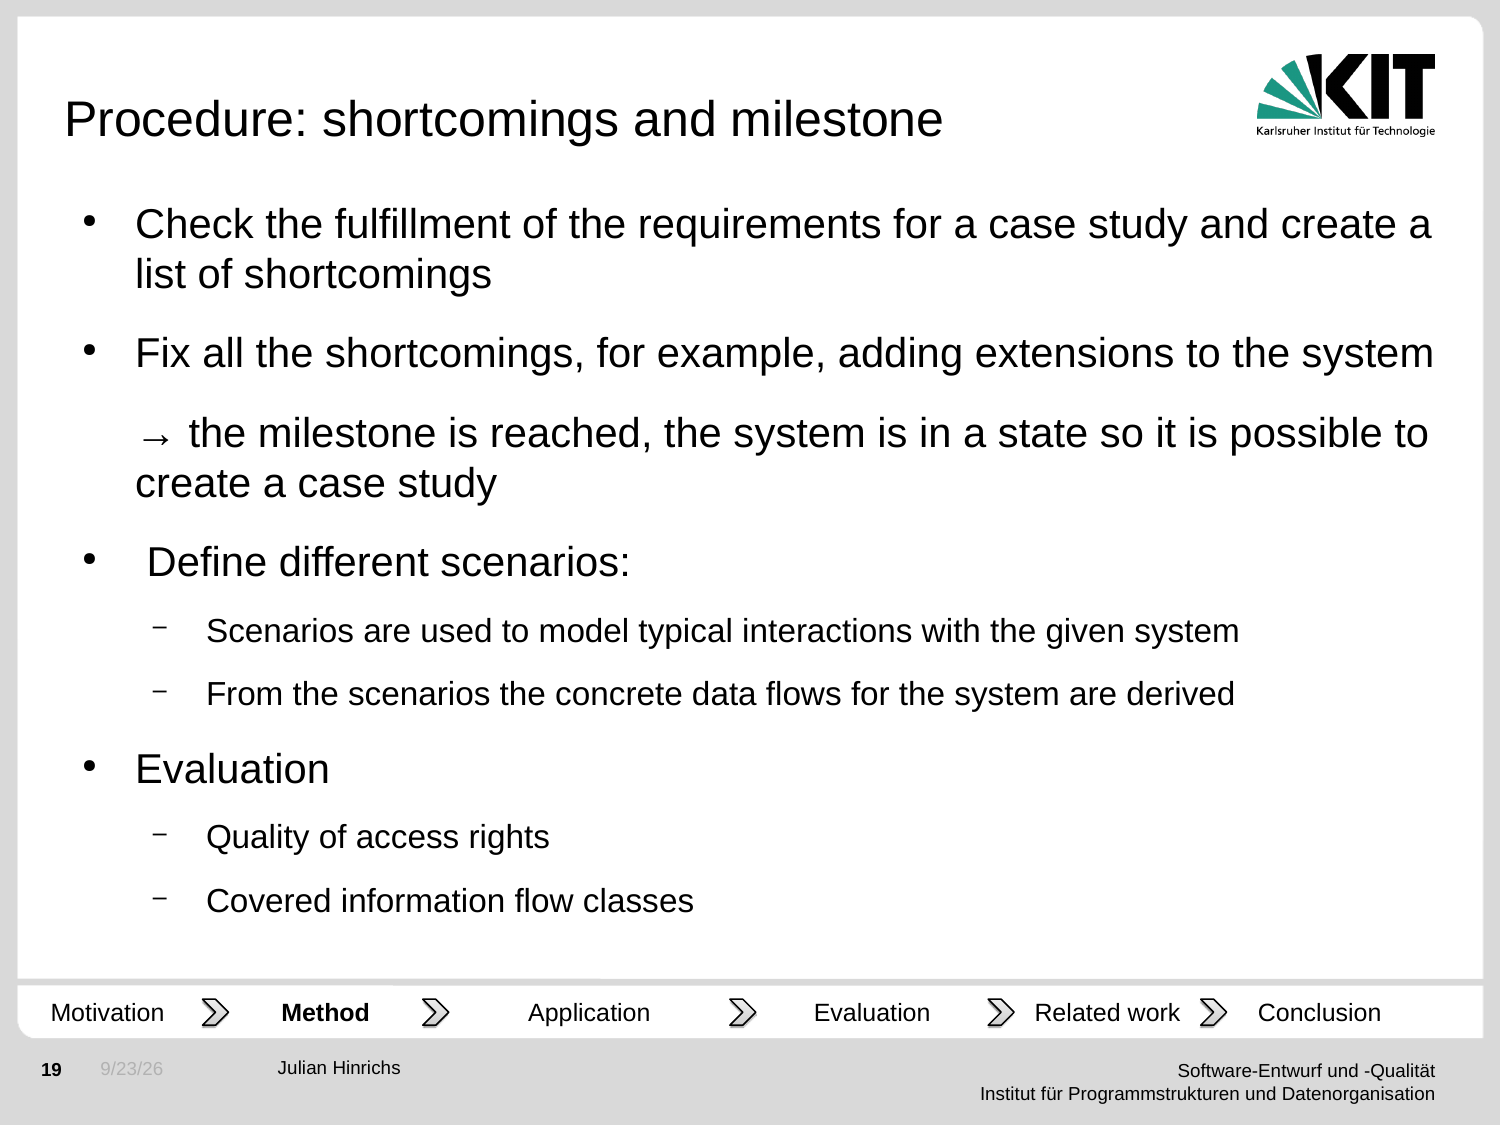

# Procedure: shortcomings and milestone
Check the fulfillment of the requirements for a case study and create a list of shortcomings
Fix all the shortcomings, for example, adding extensions to the system
→ the milestone is reached, the system is in a state so it is possible to create a case study
 Define different scenarios:
Scenarios are used to model typical interactions with the given system
From the scenarios the concrete data flows for the system are derived
Evaluation
Quality of access rights
Covered information flow classes
Motivation
Method
Application
Evaluation
Related work
Conclusion